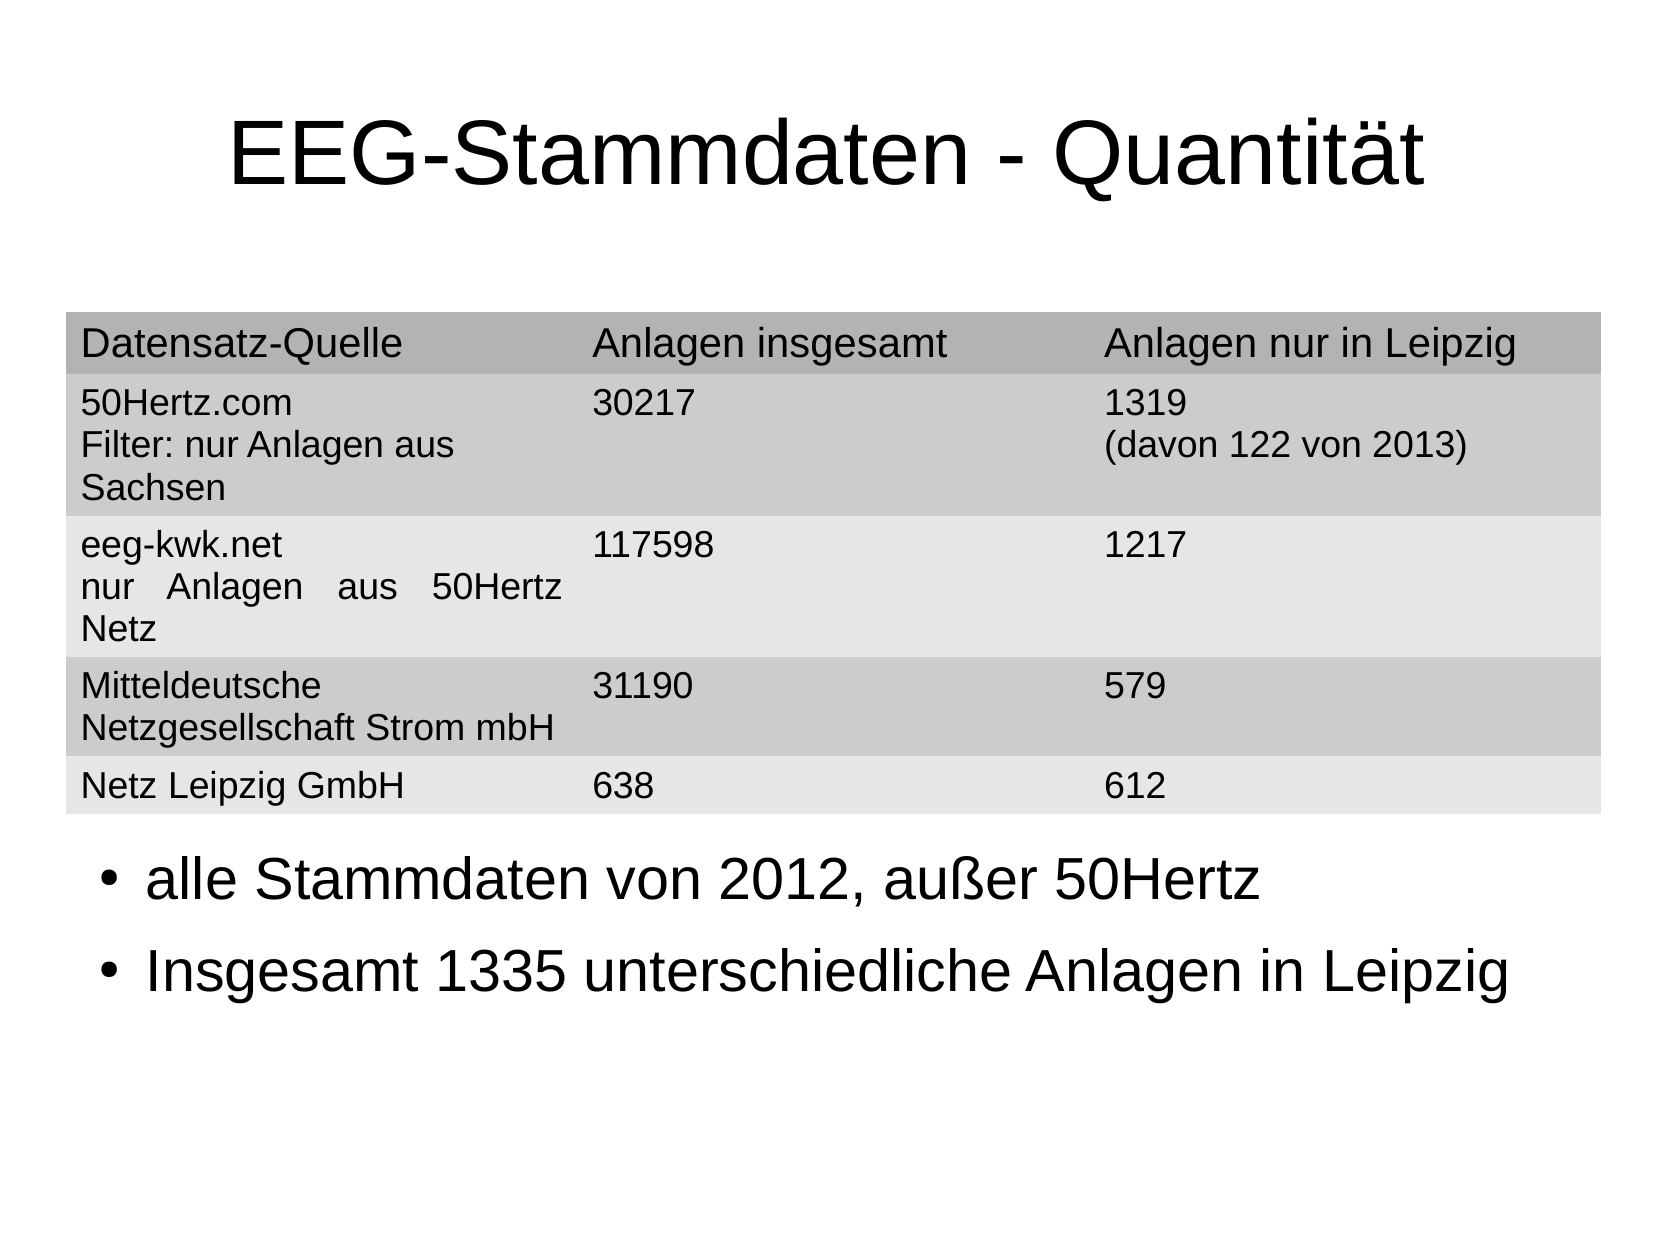

# EEG-Stammdaten - Quantität
alle Stammdaten von 2012, außer 50Hertz
Insgesamt 1335 unterschiedliche Anlagen in Leipzig
| Datensatz-Quelle | Anlagen insgesamt | Anlagen nur in Leipzig |
| --- | --- | --- |
| 50Hertz.com Filter: nur Anlagen aus Sachsen | 30217 | 1319 (davon 122 von 2013) |
| eeg-kwk.net nur Anlagen aus 50Hertz Netz | 117598 | 1217 |
| Mitteldeutsche Netzgesellschaft Strom mbH | 31190 | 579 |
| Netz Leipzig GmbH | 638 | 612 |